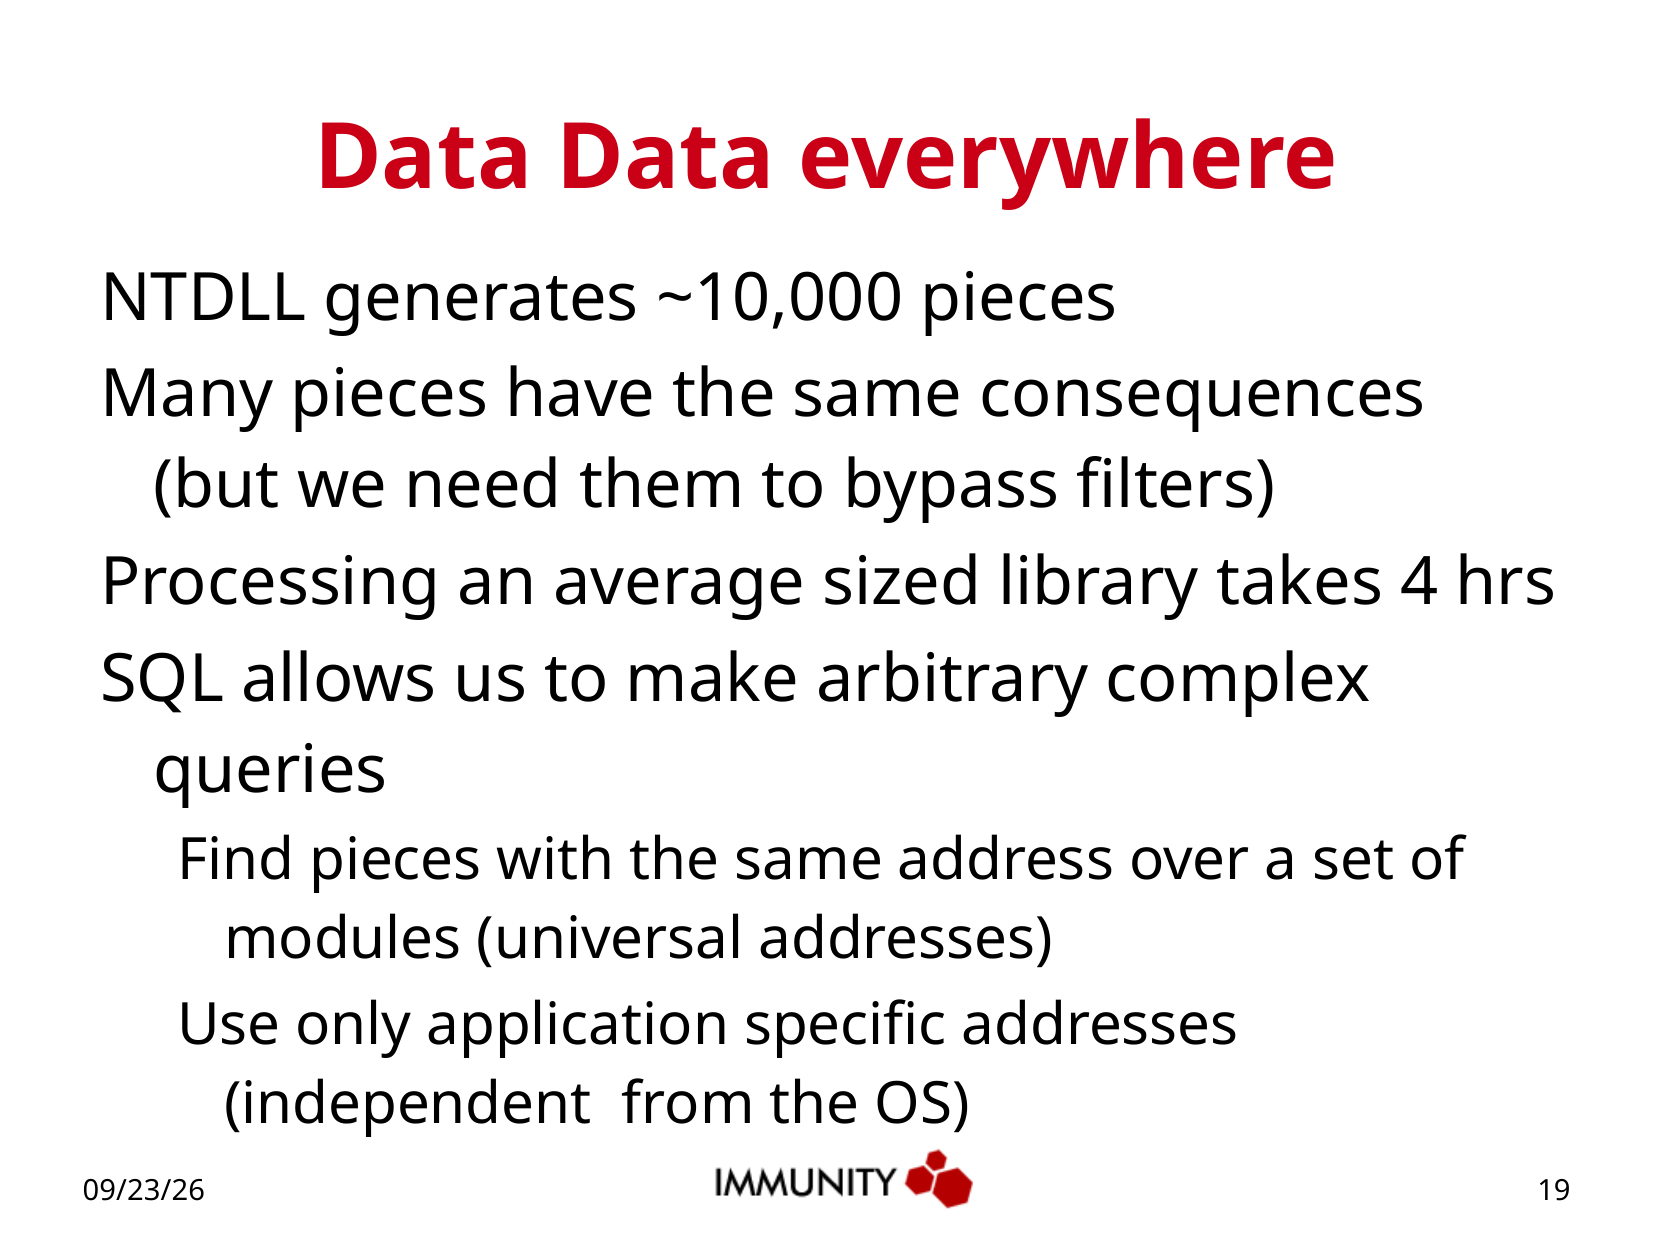

# Data Data everywhere
NTDLL generates ~10,000 pieces
Many pieces have the same consequences
(but we need them to bypass filters)
Processing an average sized library takes 4 hrs
SQL allows us to make arbitrary complex queries
Find pieces with the same address over a set of modules (universal addresses)
Use only application specific addresses (independent from the OS)
19